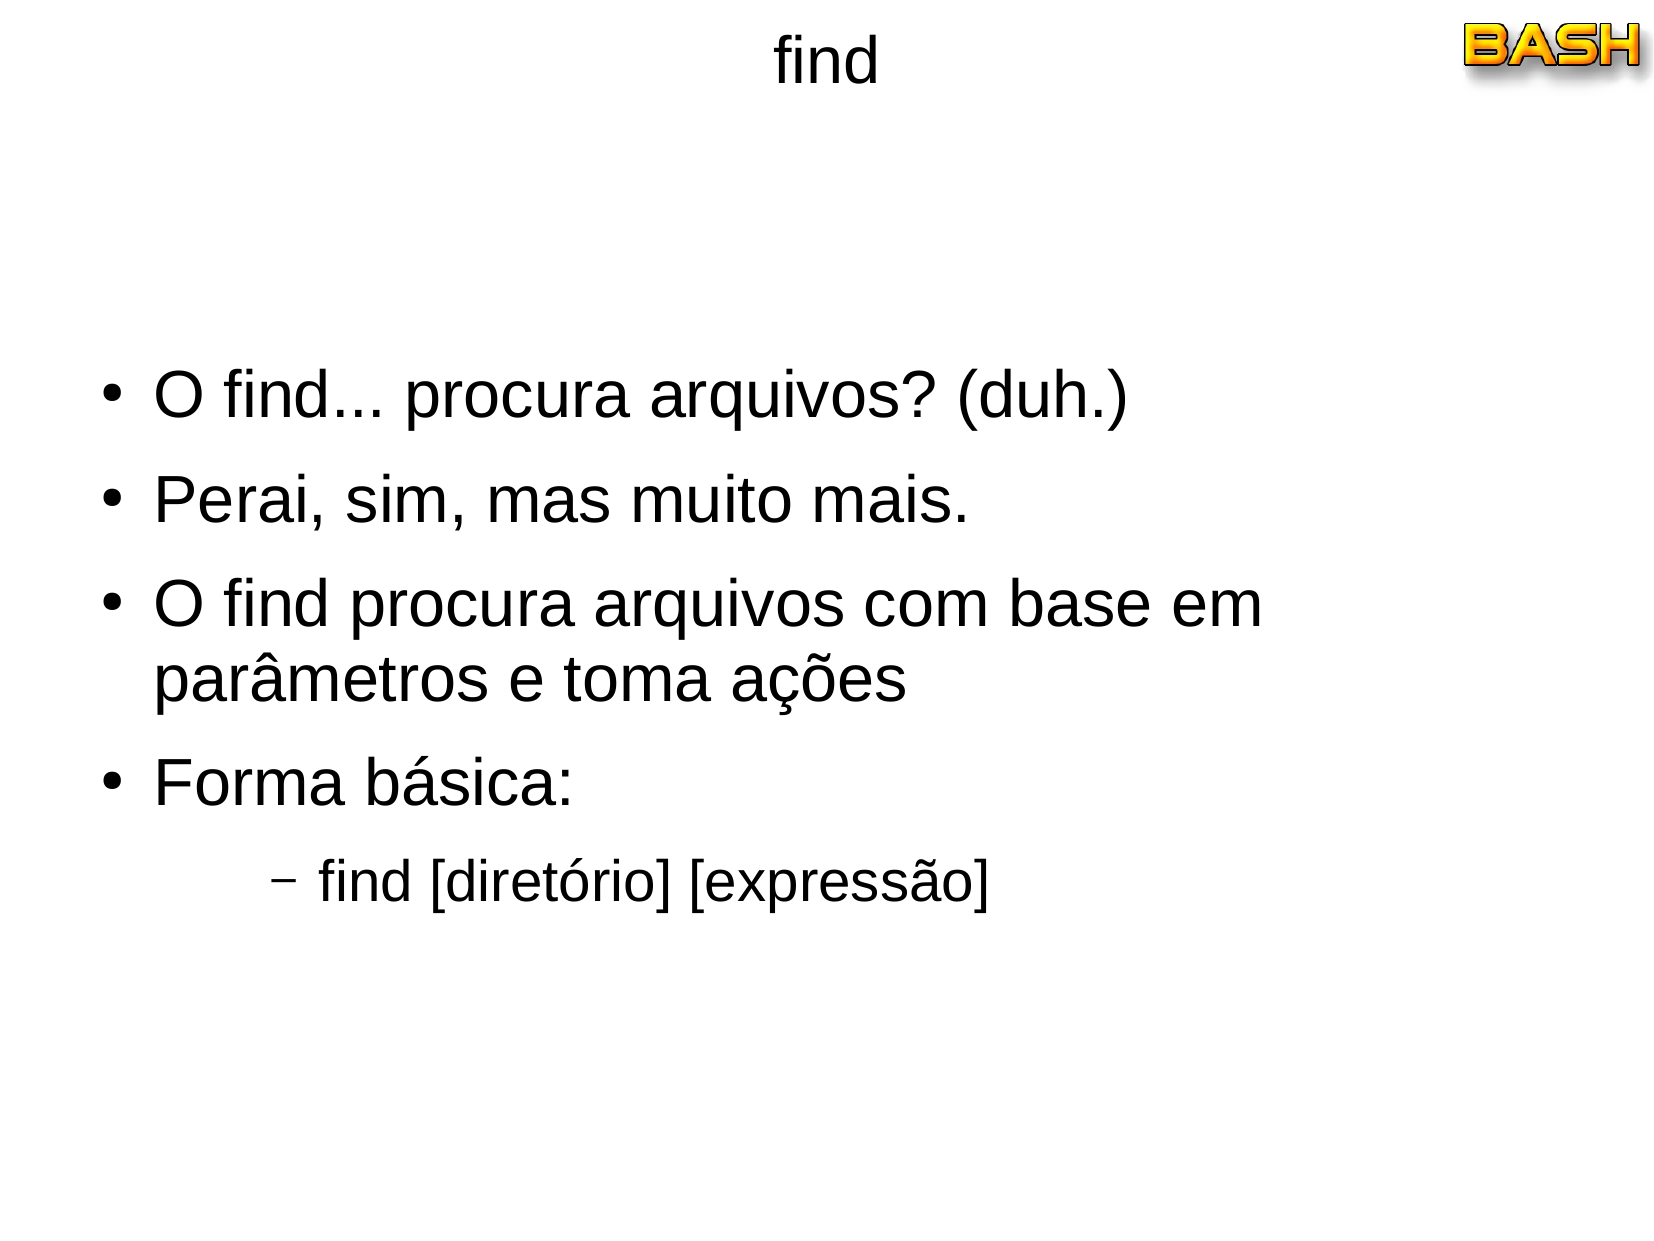

# find
O find... procura arquivos? (duh.)
Perai, sim, mas muito mais.
O find procura arquivos com base em parâmetros e toma ações
Forma básica:
find [diretório] [expressão]